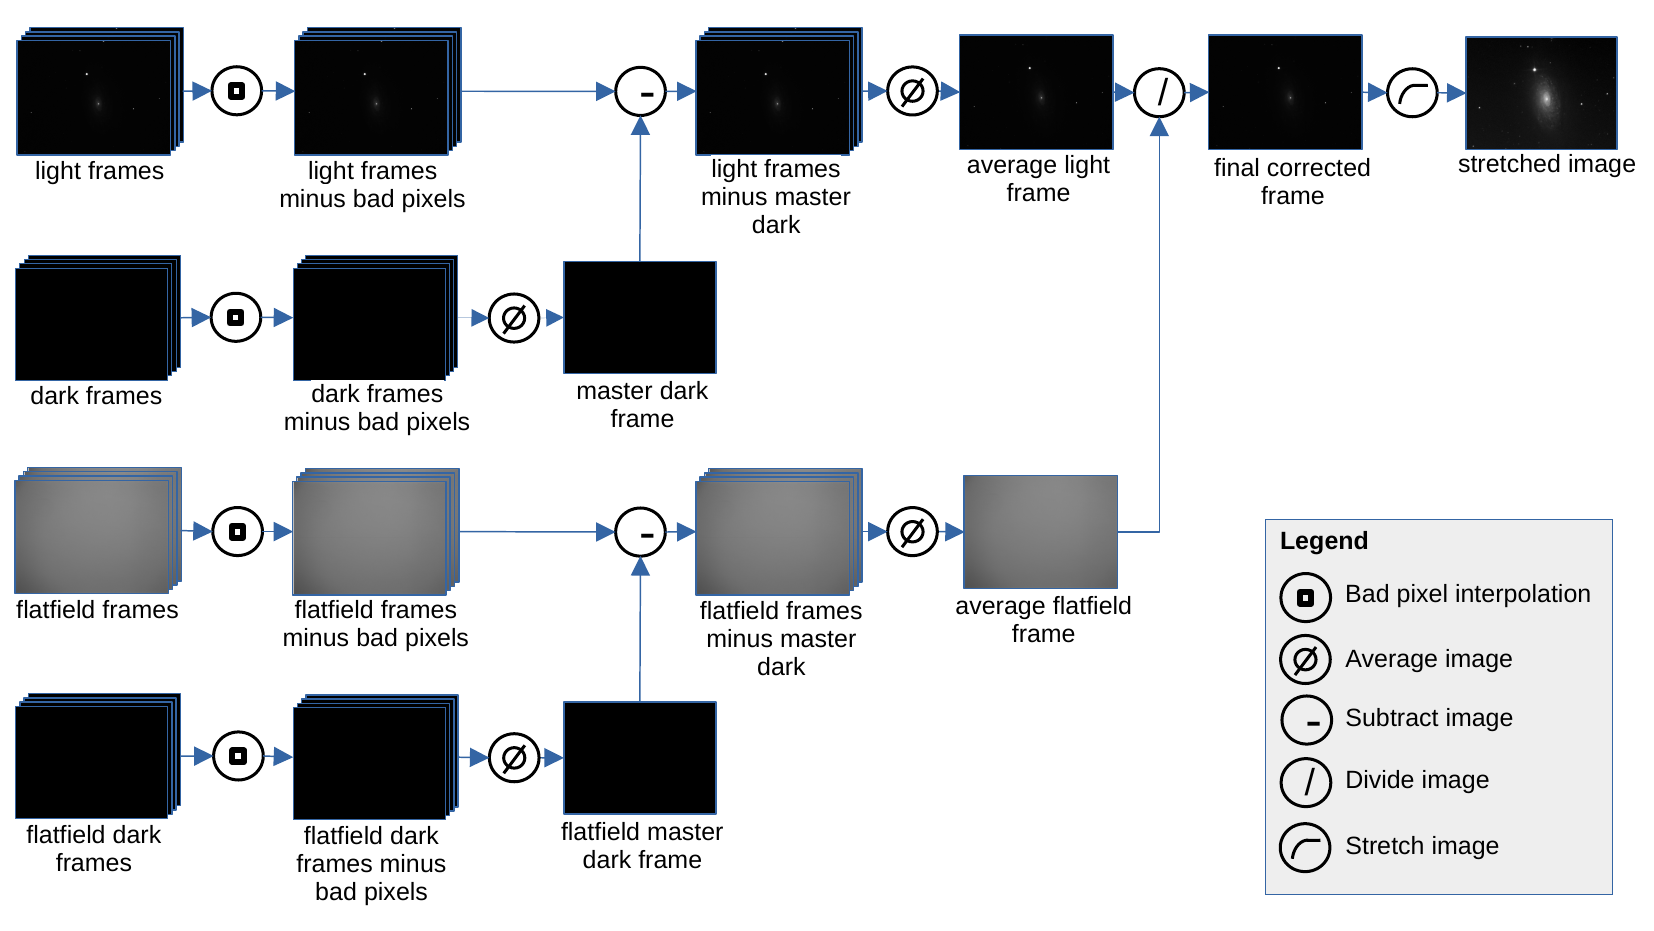

-
/
stretched image
average light
frame
final corrected
frame
light frames
minus master dark
light frames
light frames
minus bad pixels
master dark frame
dark frames
minus bad pixels
dark frames
-
Legend
Bad pixel interpolation
average flatfield
frame
flatfield frames
flatfield frames
minus bad pixels
flatfield frames
minus master dark
Average image
-
Subtract image
Divide image
/
flatfield master
dark frame
flatfield dark
frames
flatfield dark
frames minus bad pixels
Stretch image